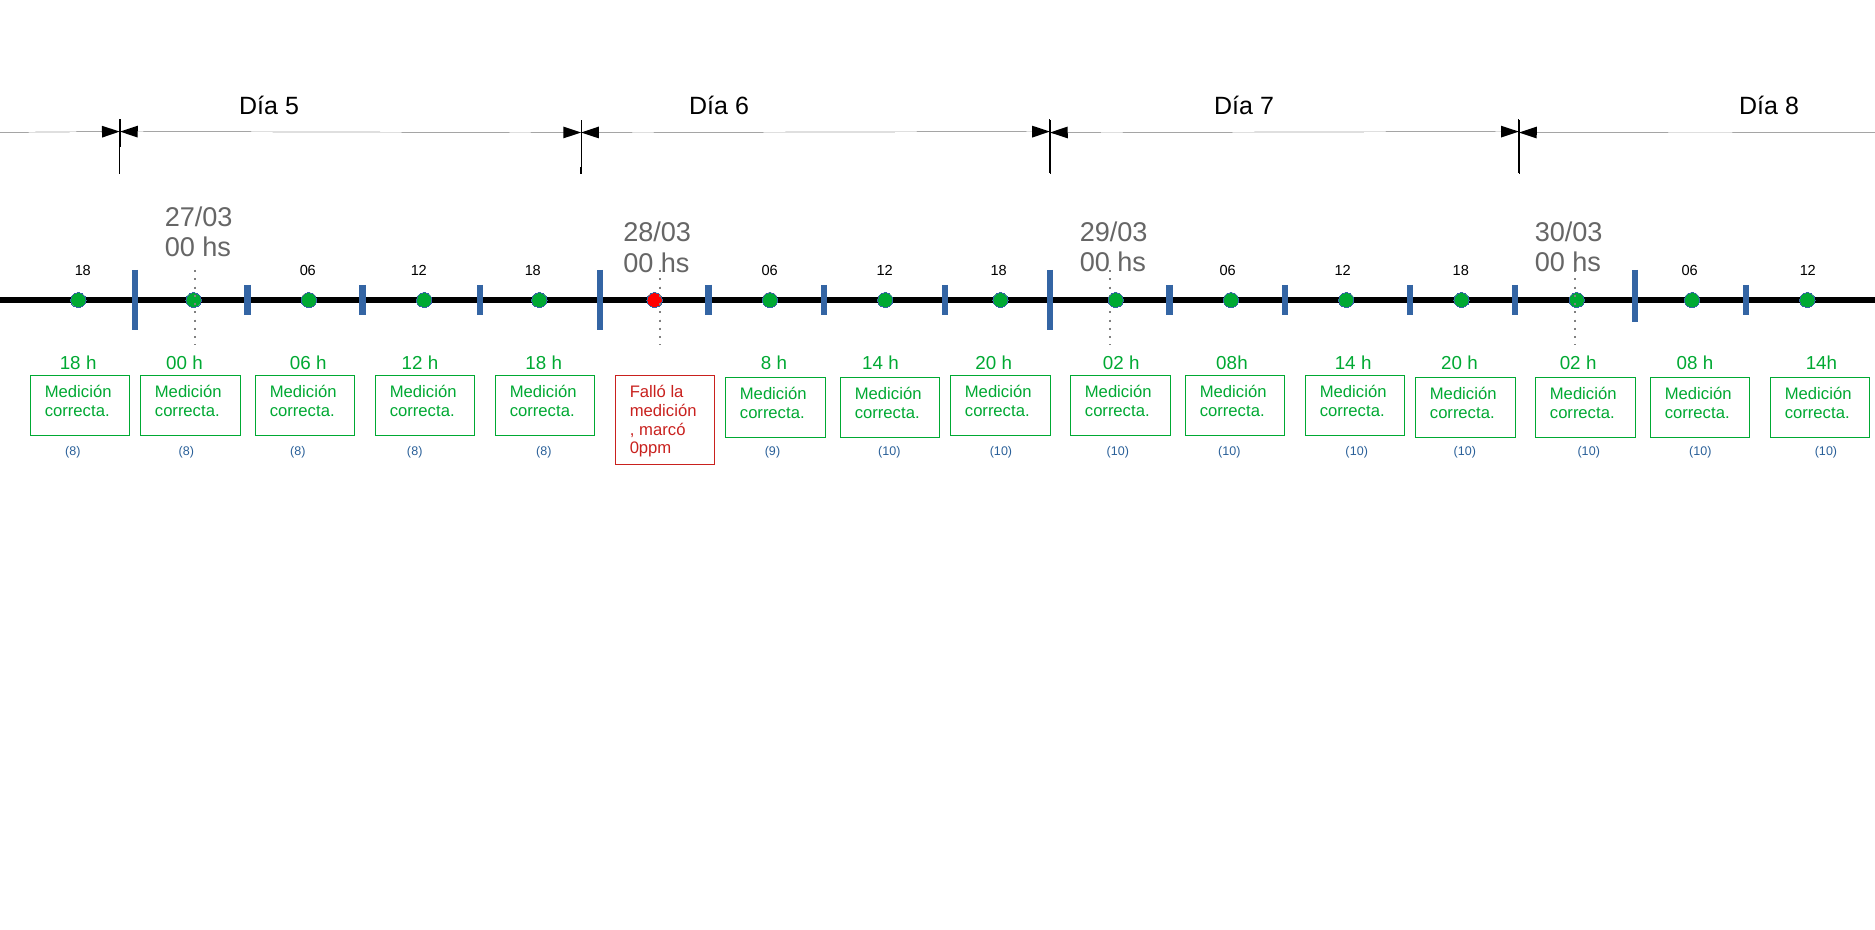

Día 5						Día 6							Día 7							Día 8
27/03
00 hs
29/03
00 hs
30/03
00 hs
28/03
00 hs
18 			06	 12		18			 06	 12		 18			 06	 12	 18			 06		12
18 h	 00 h		 06 h	 12 h	 18 h			 8 h	 14 h	 20 h	 02 h	 08h		14 h	 20 h		02 h	 08 h	 14h
Medición correcta.
Medición correcta.
Medición correcta.
Medición correcta.
Medición correcta.
Falló la medición, marcó 0ppm
Medición correcta.
Medición correcta.
Medición correcta.
Medición correcta.
Medición correcta.
Medición correcta.
Medición correcta.
Medición correcta.
Medición correcta.
Medición correcta.
(8)	 (8)		(8)	 (8)		 (8)
(9)	 (10)		(10)	 (10)	 	 (10)	 (10)	 (10)	 (10)	 (10)		(10)